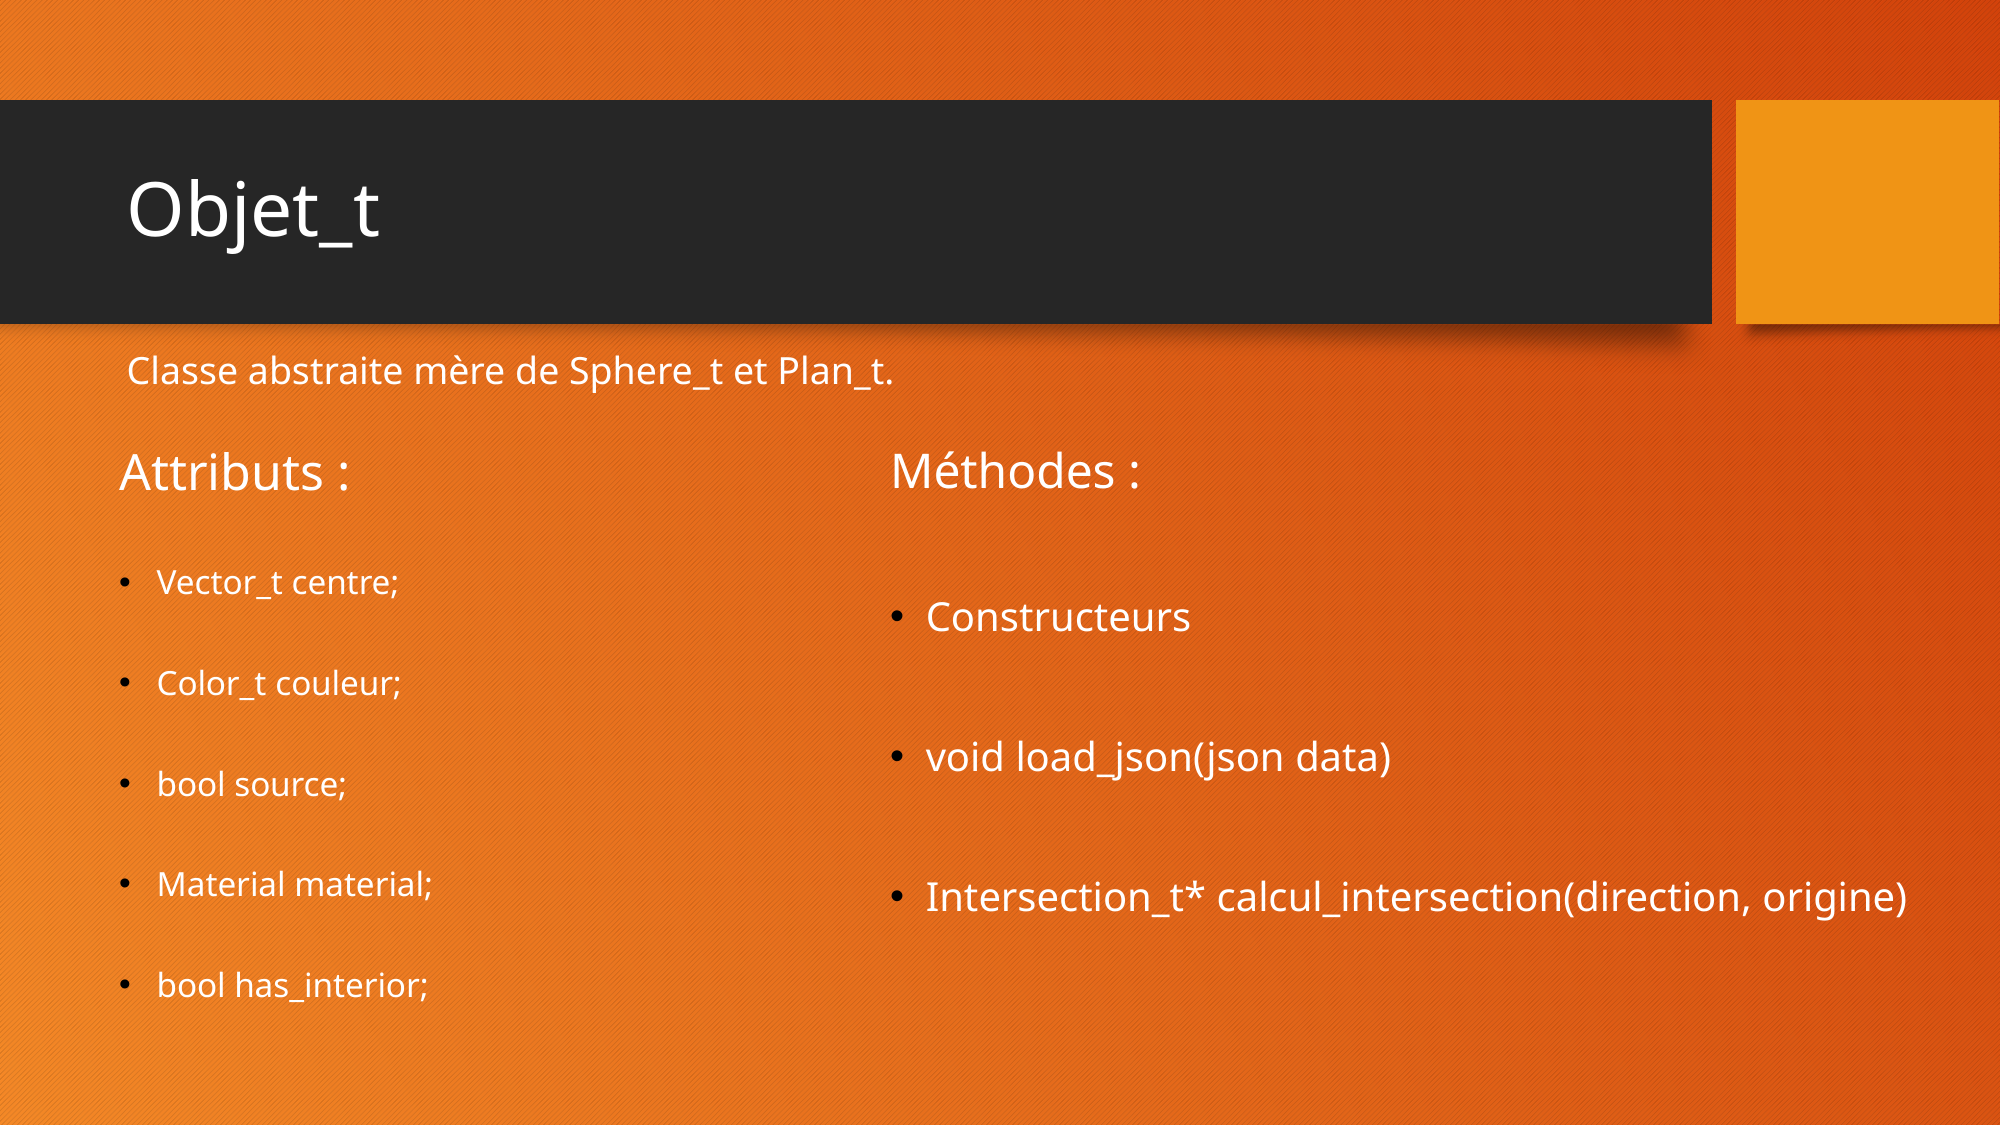

# Objet_t
Classe abstraite mère de Sphere_t et Plan_t.
Attributs :
Vector_t centre;
Color_t couleur;
bool source;
Material material;
bool has_interior;
Méthodes :
Constructeurs
void load_json(json data)
Intersection_t* calcul_intersection(direction, origine)